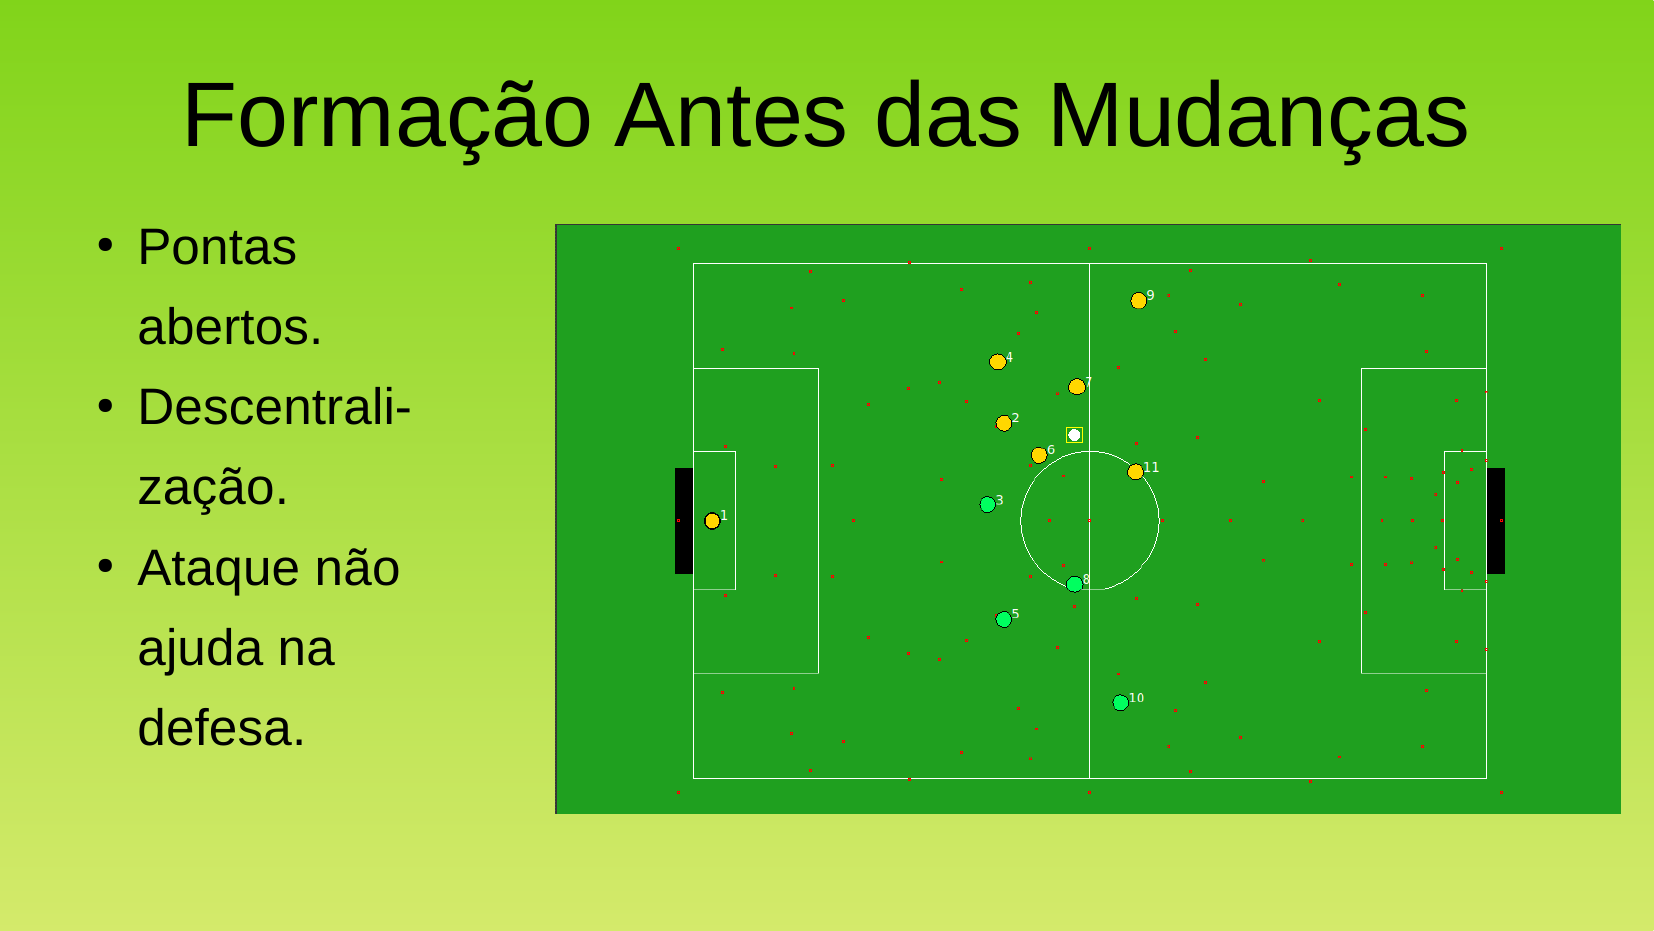

# Formação Antes das Mudanças
Pontas
abertos.
Descentrali-
zação.
Ataque não
ajuda na
defesa.